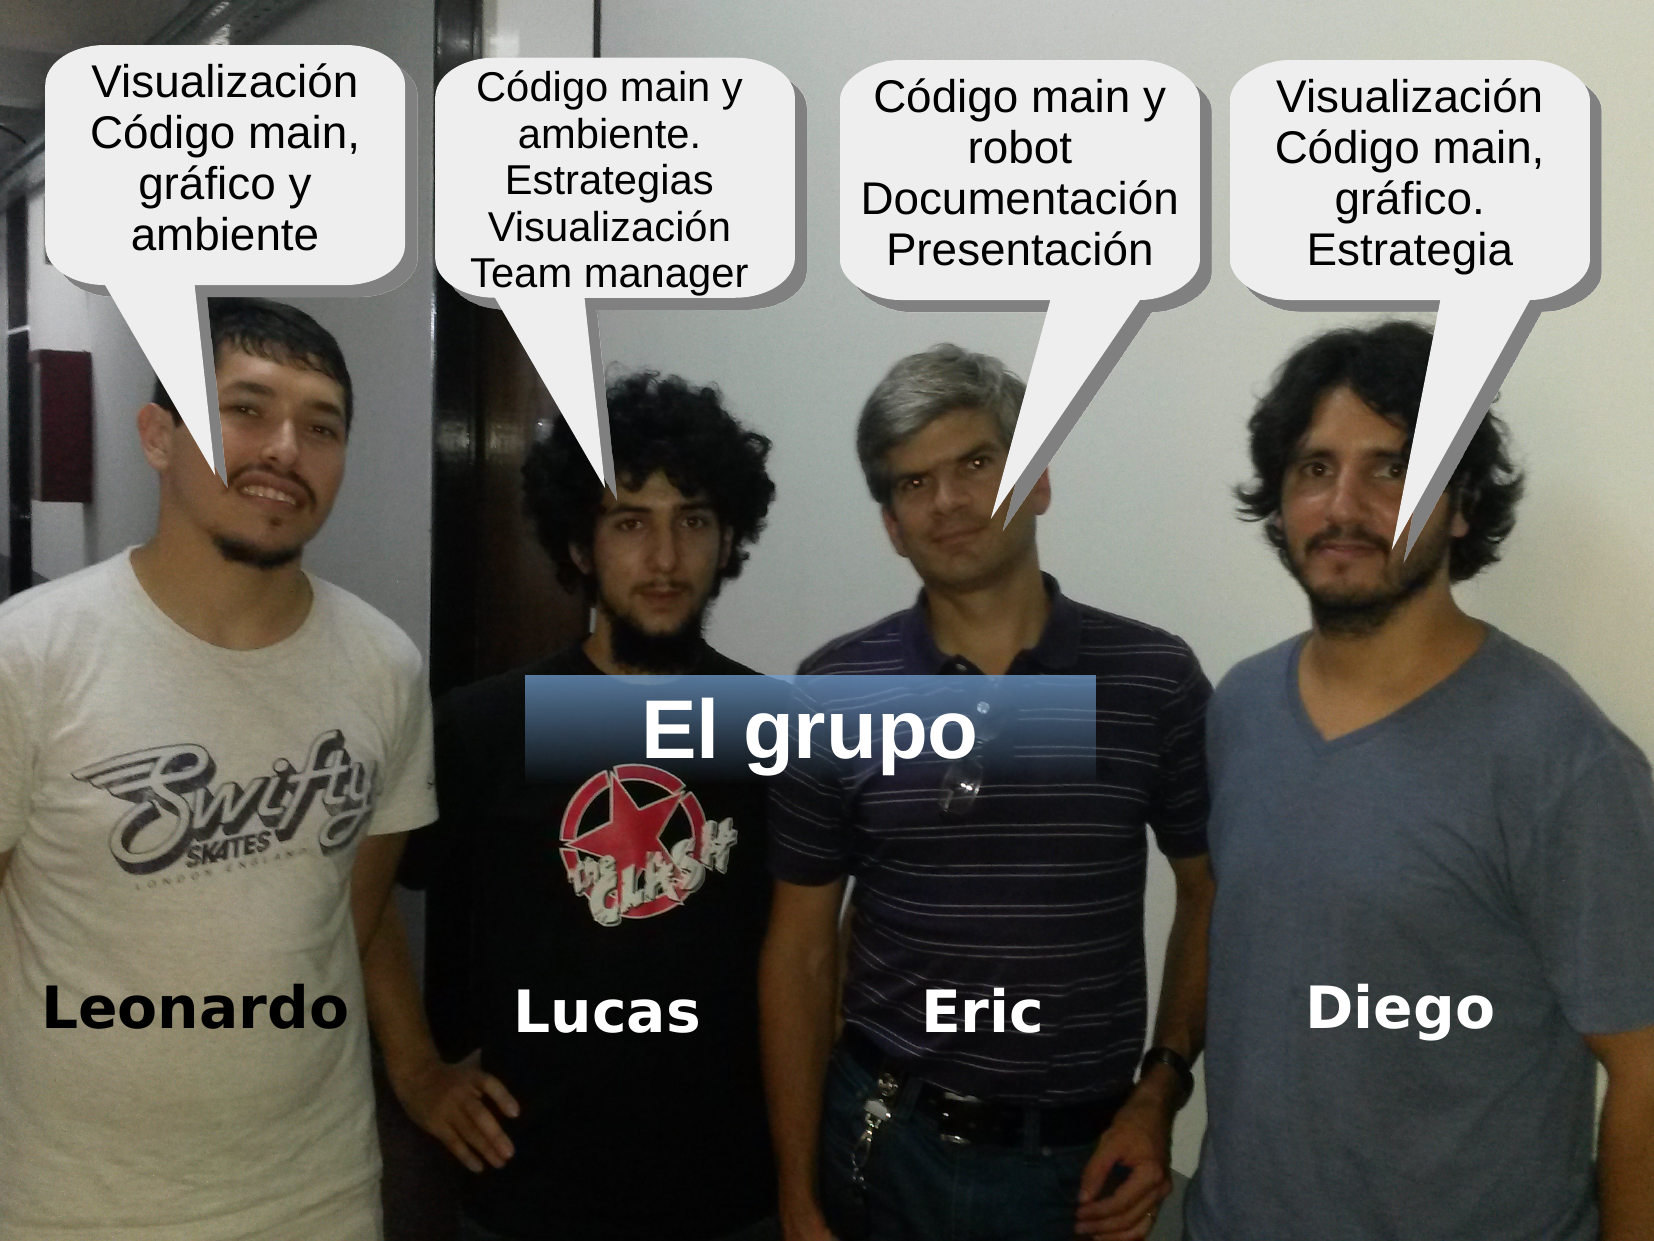

Visualización
Código main, gráfico y ambiente
Código main y ambiente.
Estrategias
Visualización
Team manager
Código main y robot
Documentación
Presentación
Visualización
Código main, gráfico.
Estrategia
El grupo
Diego
Leonardo
Lucas
Eric